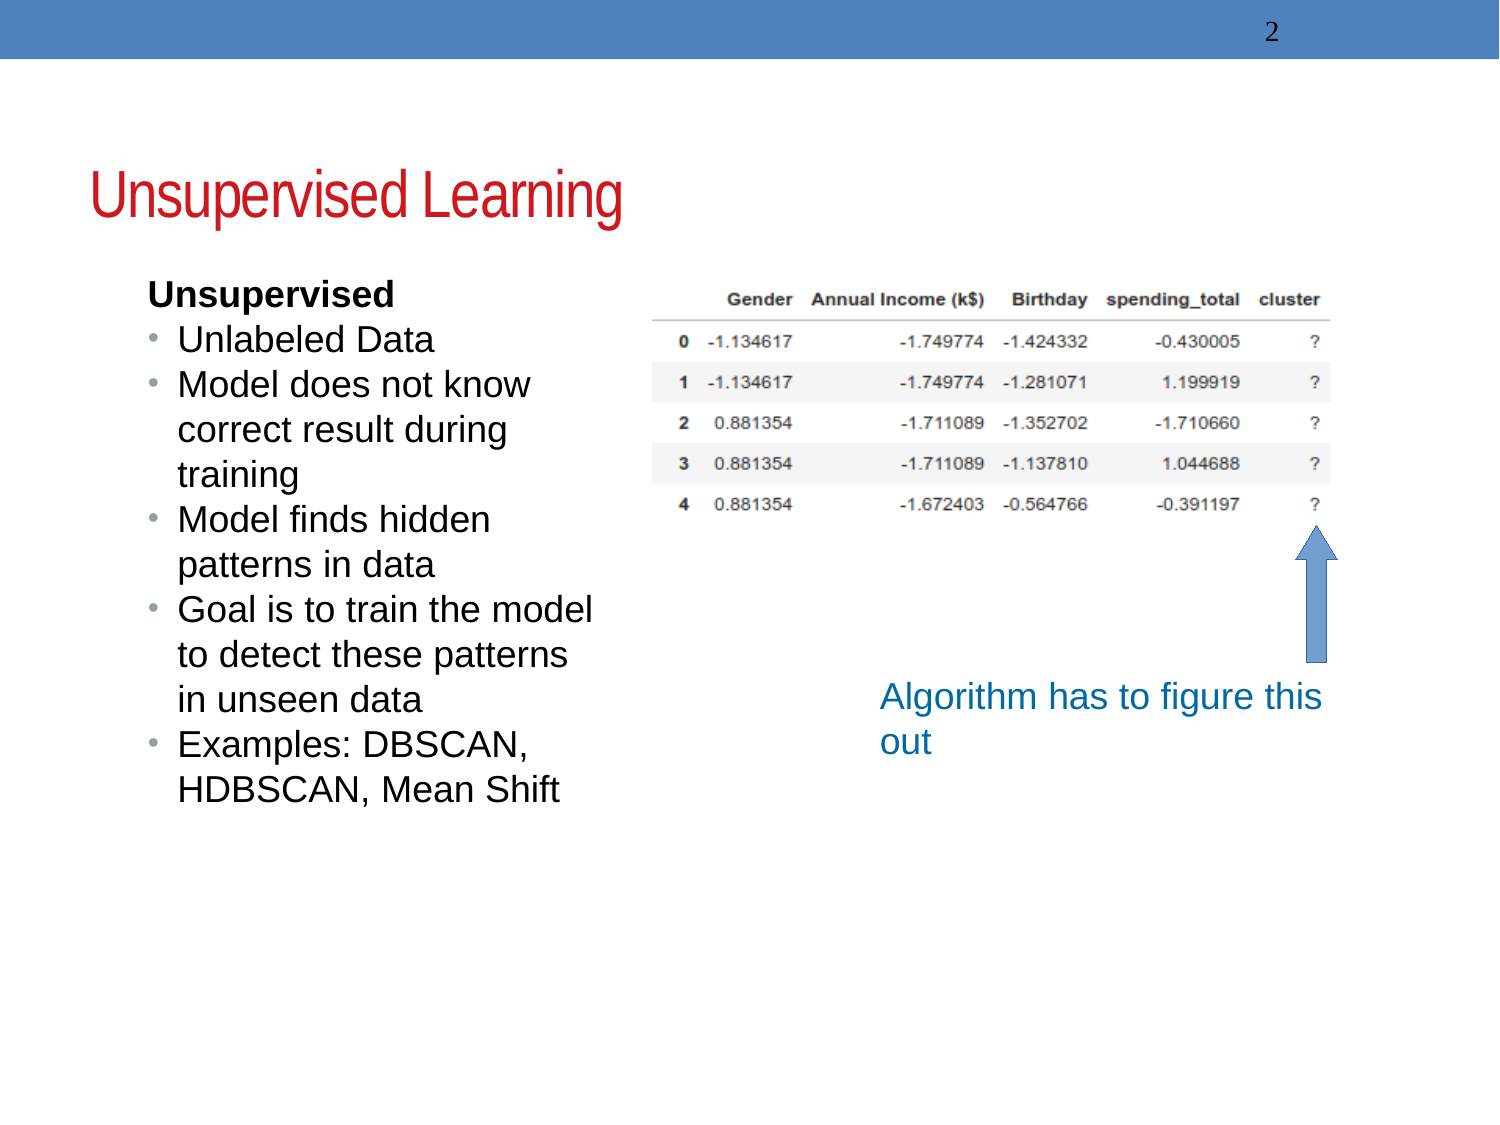

Unsupervised Learning
Unsupervised
Unlabeled Data
Model does not know correct result during training
Model finds hidden patterns in data
Goal is to train the model to detect these patterns in unseen data
Examples: DBSCAN, HDBSCAN, Mean Shift
Algorithm has to figure this out